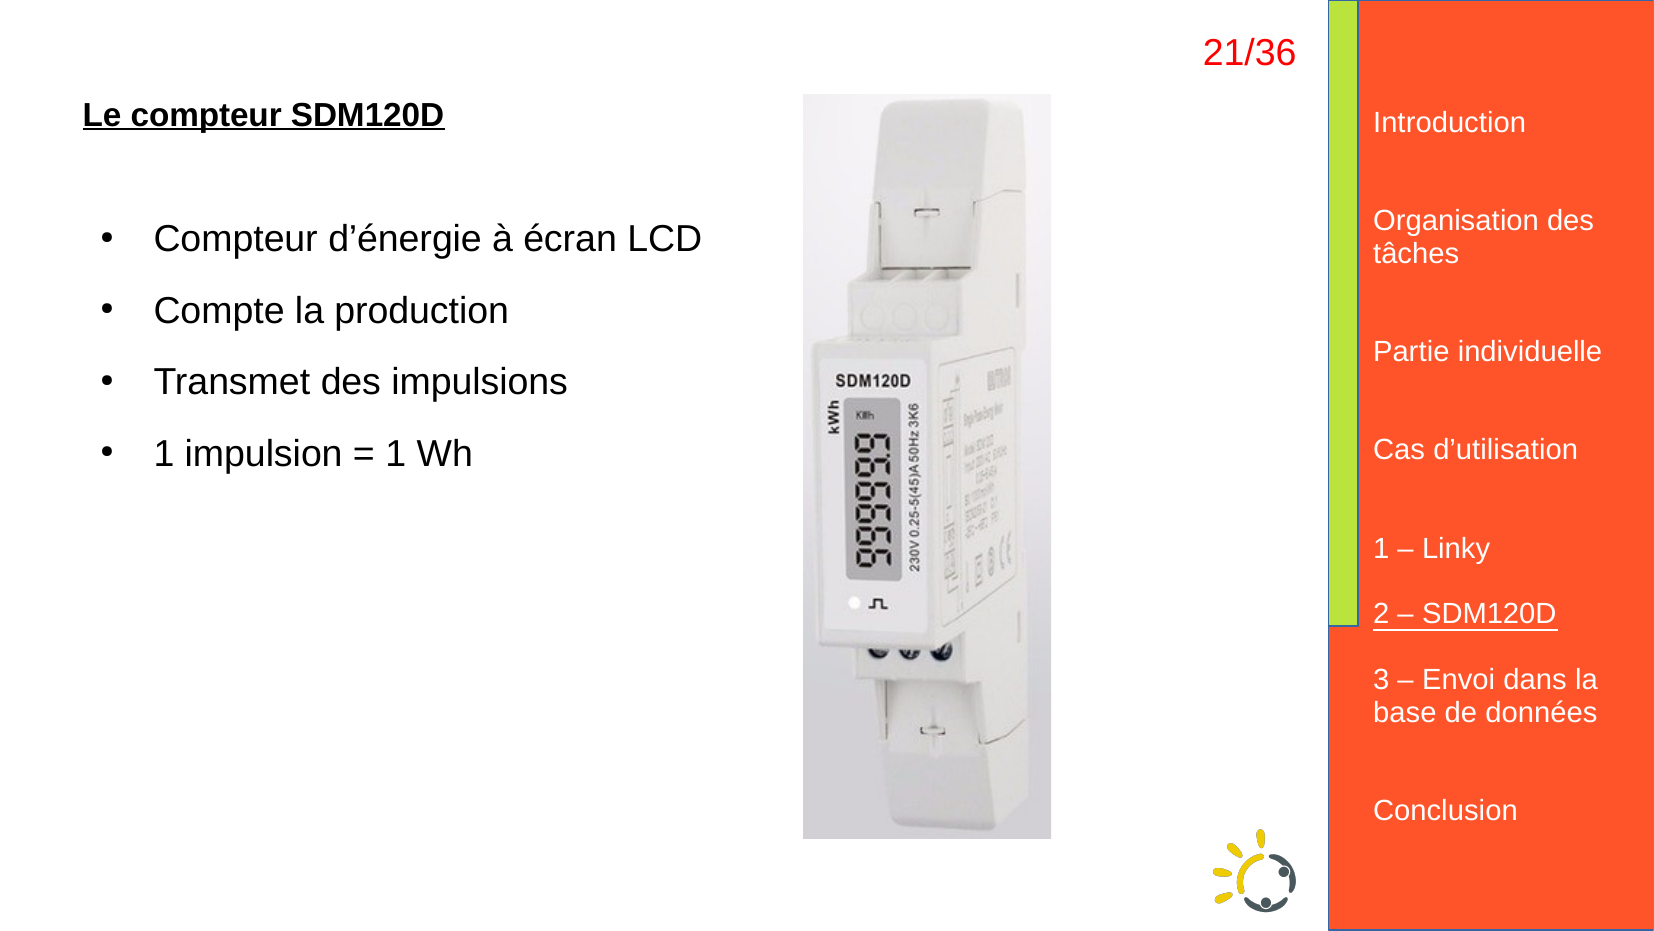

# Le compteur SDM120D
Compteur d’énergie à écran LCD
Compte la production
Transmet des impulsions
1 impulsion = 1 Wh
Partie individuelle : Collecte des impulsions